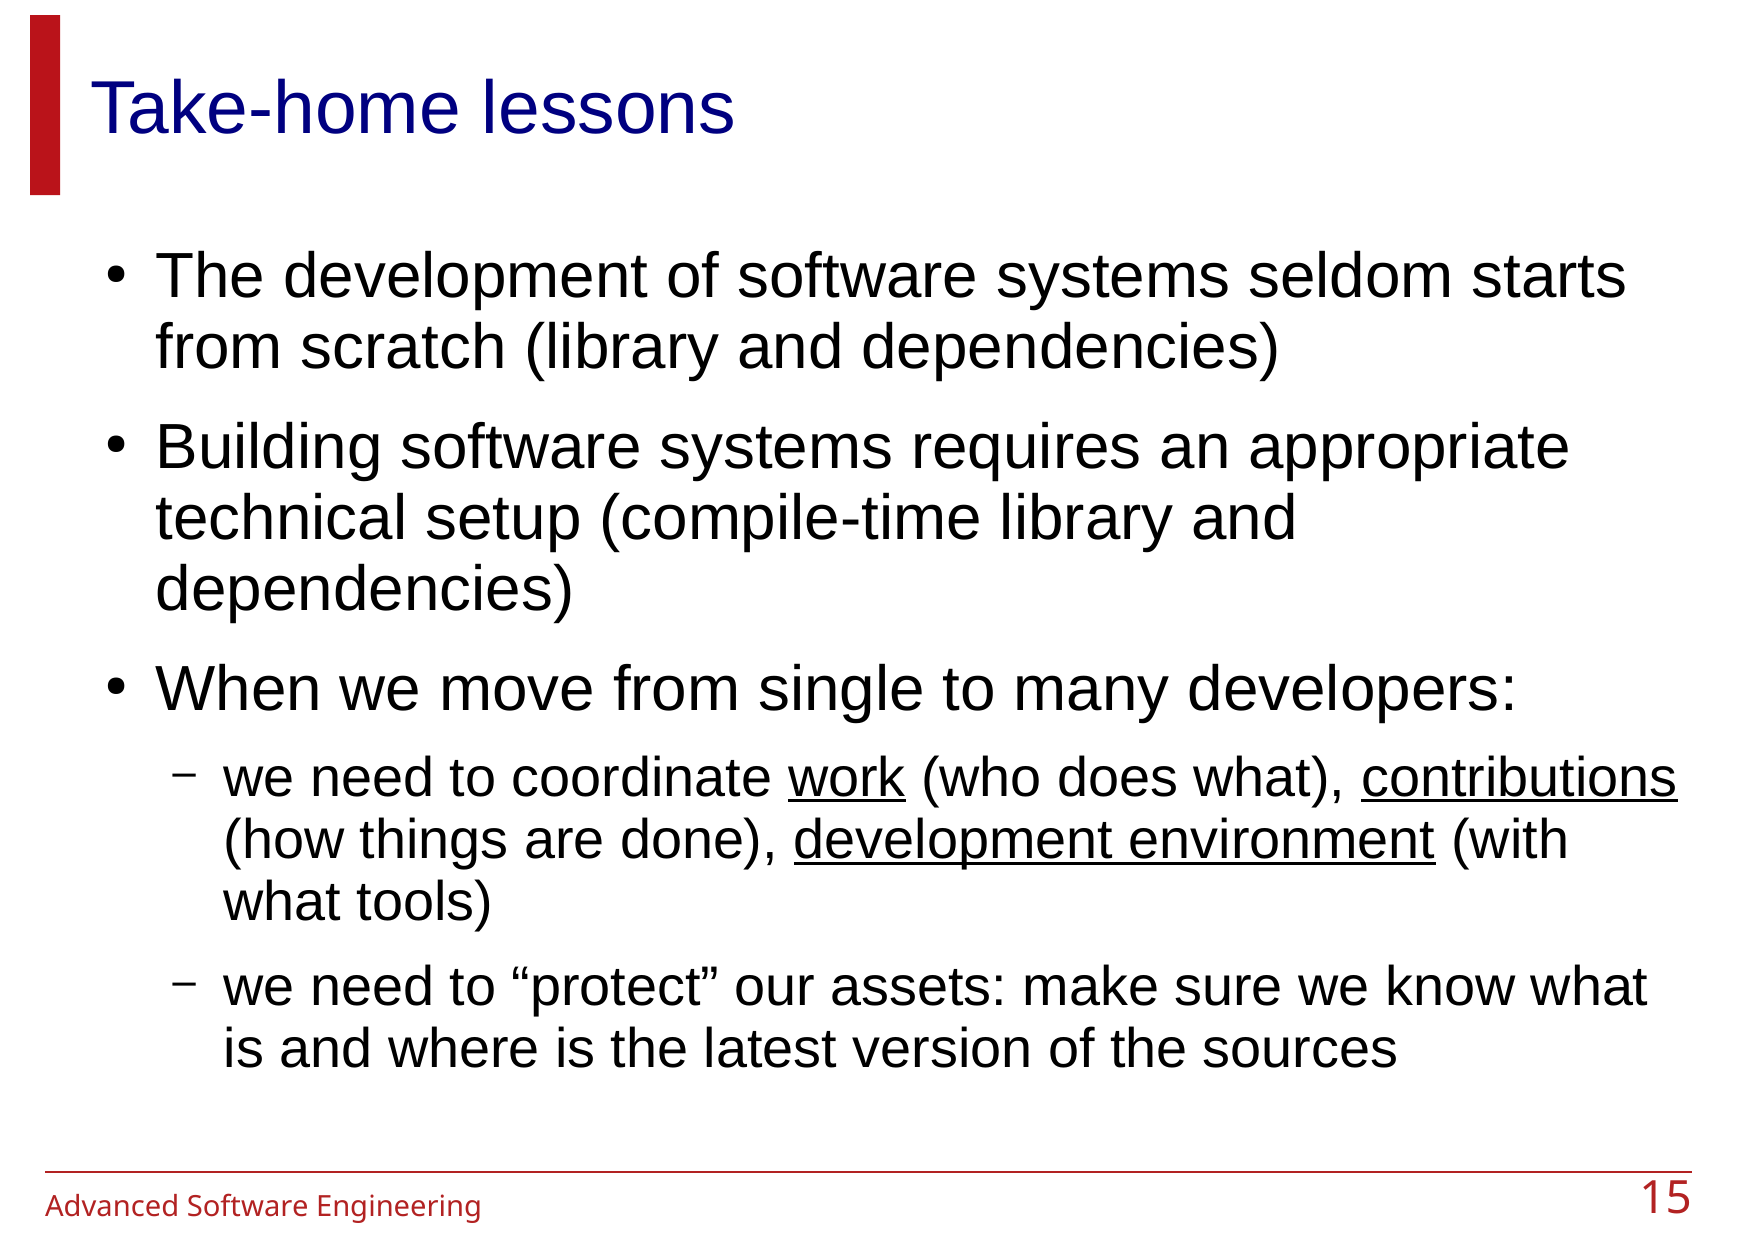

# Take-home lessons
The development of software systems seldom starts from scratch (library and dependencies)
Building software systems requires an appropriate technical setup (compile-time library and dependencies)
When we move from single to many developers:
we need to coordinate work (who does what), contributions (how things are done), development environment (with what tools)
we need to “protect” our assets: make sure we know what is and where is the latest version of the sources
15
Advanced Software Engineering